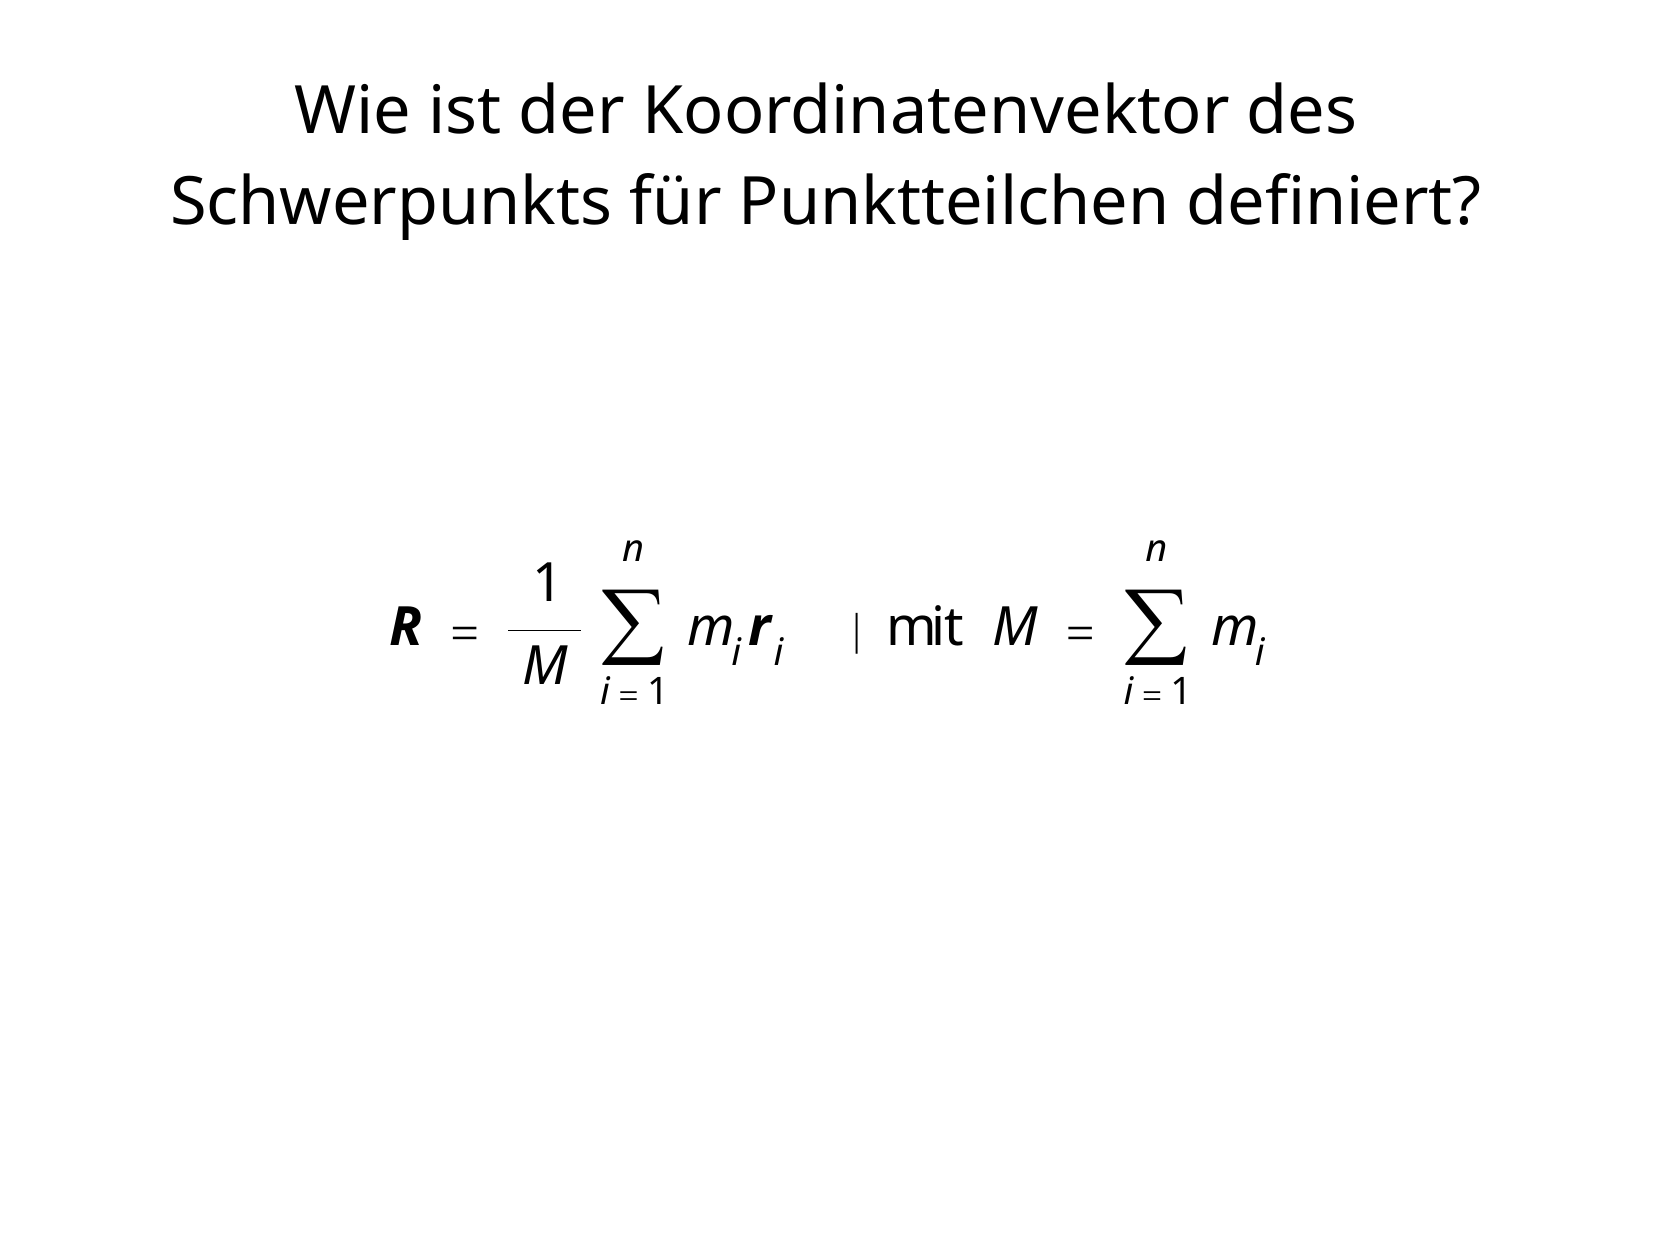

# Wie ist der Koordinatenvektor des Schwerpunkts für Punktteilchen definiert?